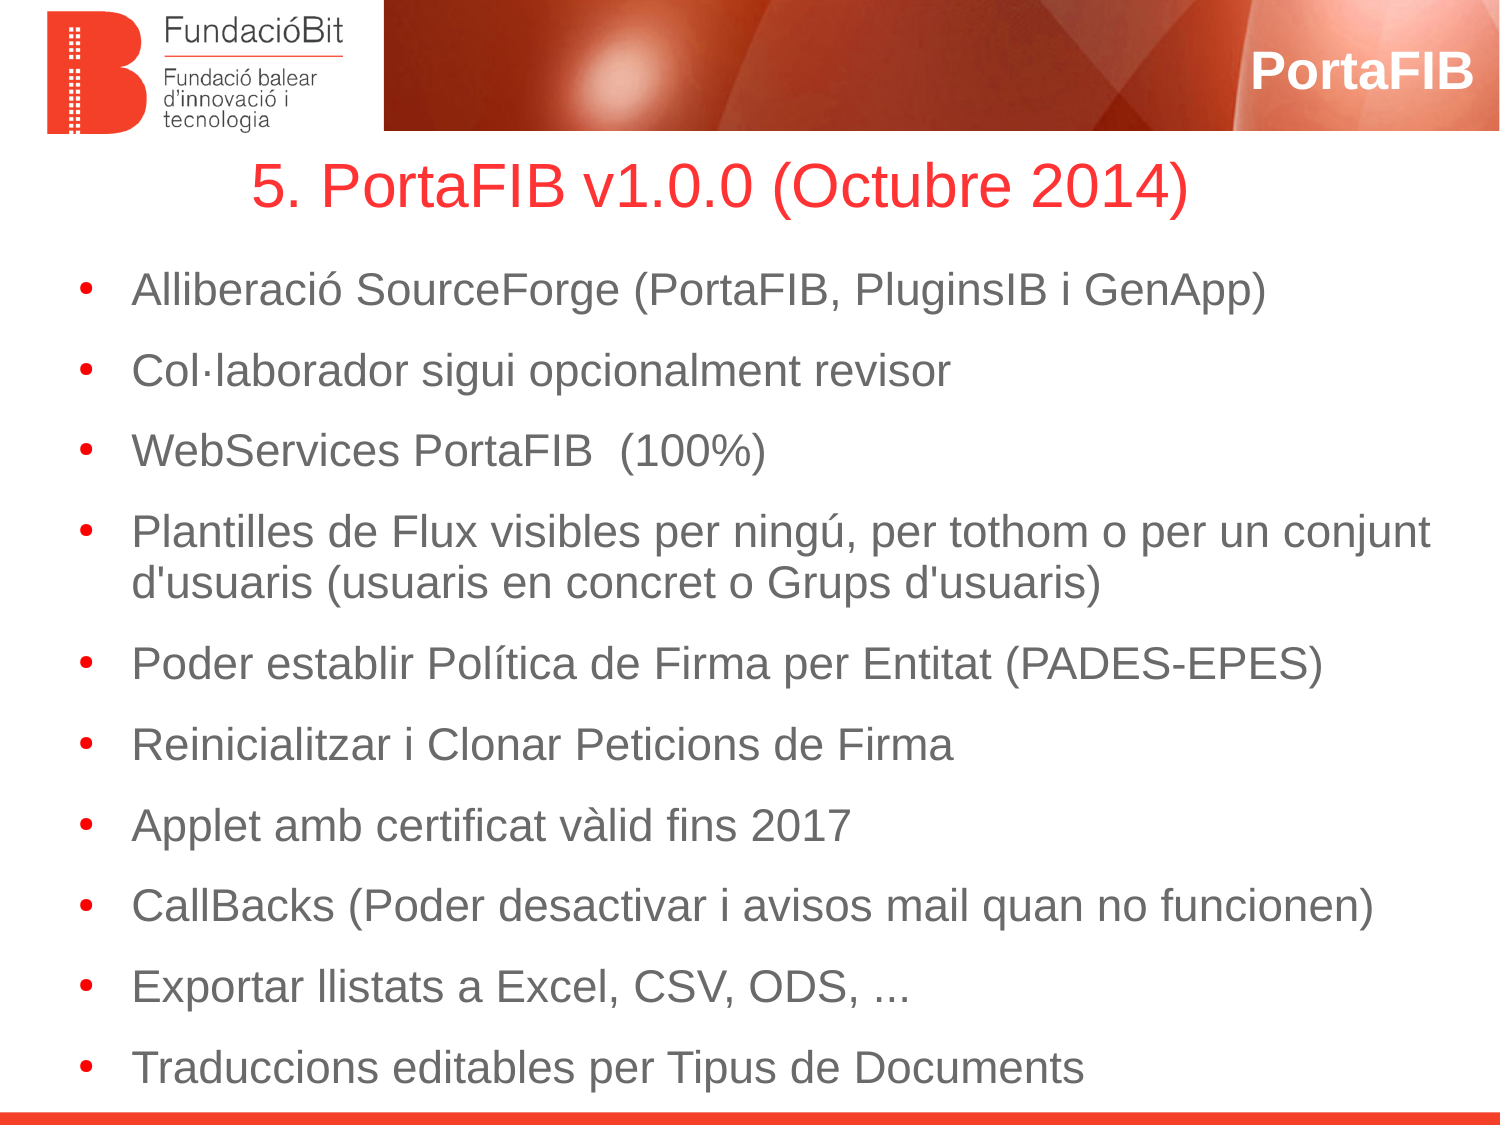

# PortaFIB
 5. PortaFIB v1.0.0 (Octubre 2014)
Alliberació SourceForge (PortaFIB, PluginsIB i GenApp)
Col·laborador sigui opcionalment revisor
WebServices PortaFIB (100%)
Plantilles de Flux visibles per ningú, per tothom o per un conjunt d'usuaris (usuaris en concret o Grups d'usuaris)
Poder establir Política de Firma per Entitat (PADES-EPES)
Reinicialitzar i Clonar Peticions de Firma
Applet amb certificat vàlid fins 2017
CallBacks (Poder desactivar i avisos mail quan no funcionen)
Exportar llistats a Excel, CSV, ODS, ...
Traduccions editables per Tipus de Documents